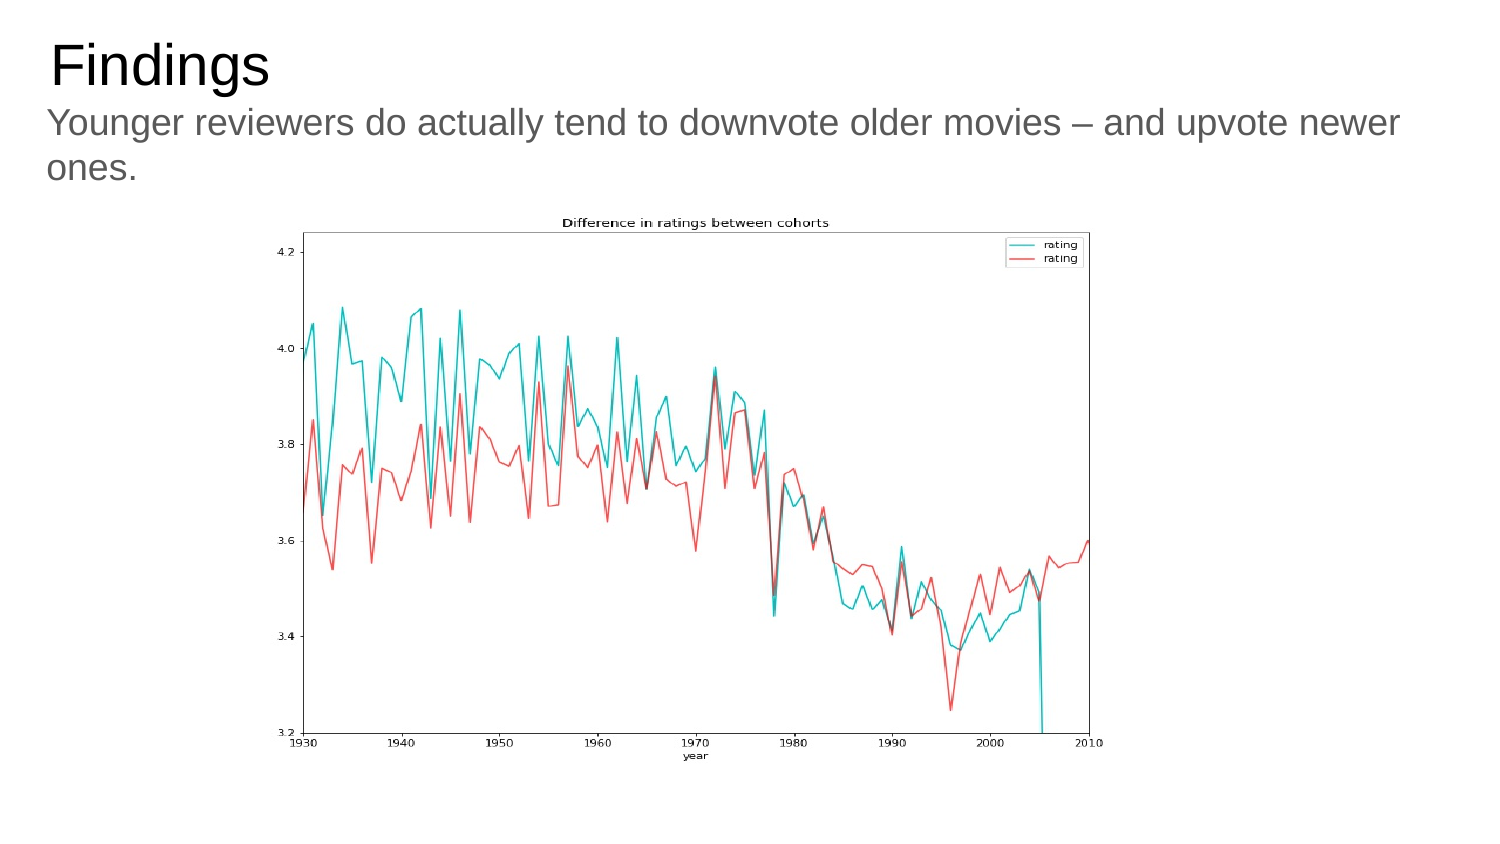

# Findings
Younger reviewers do actually tend to downvote older movies – and upvote newer ones.